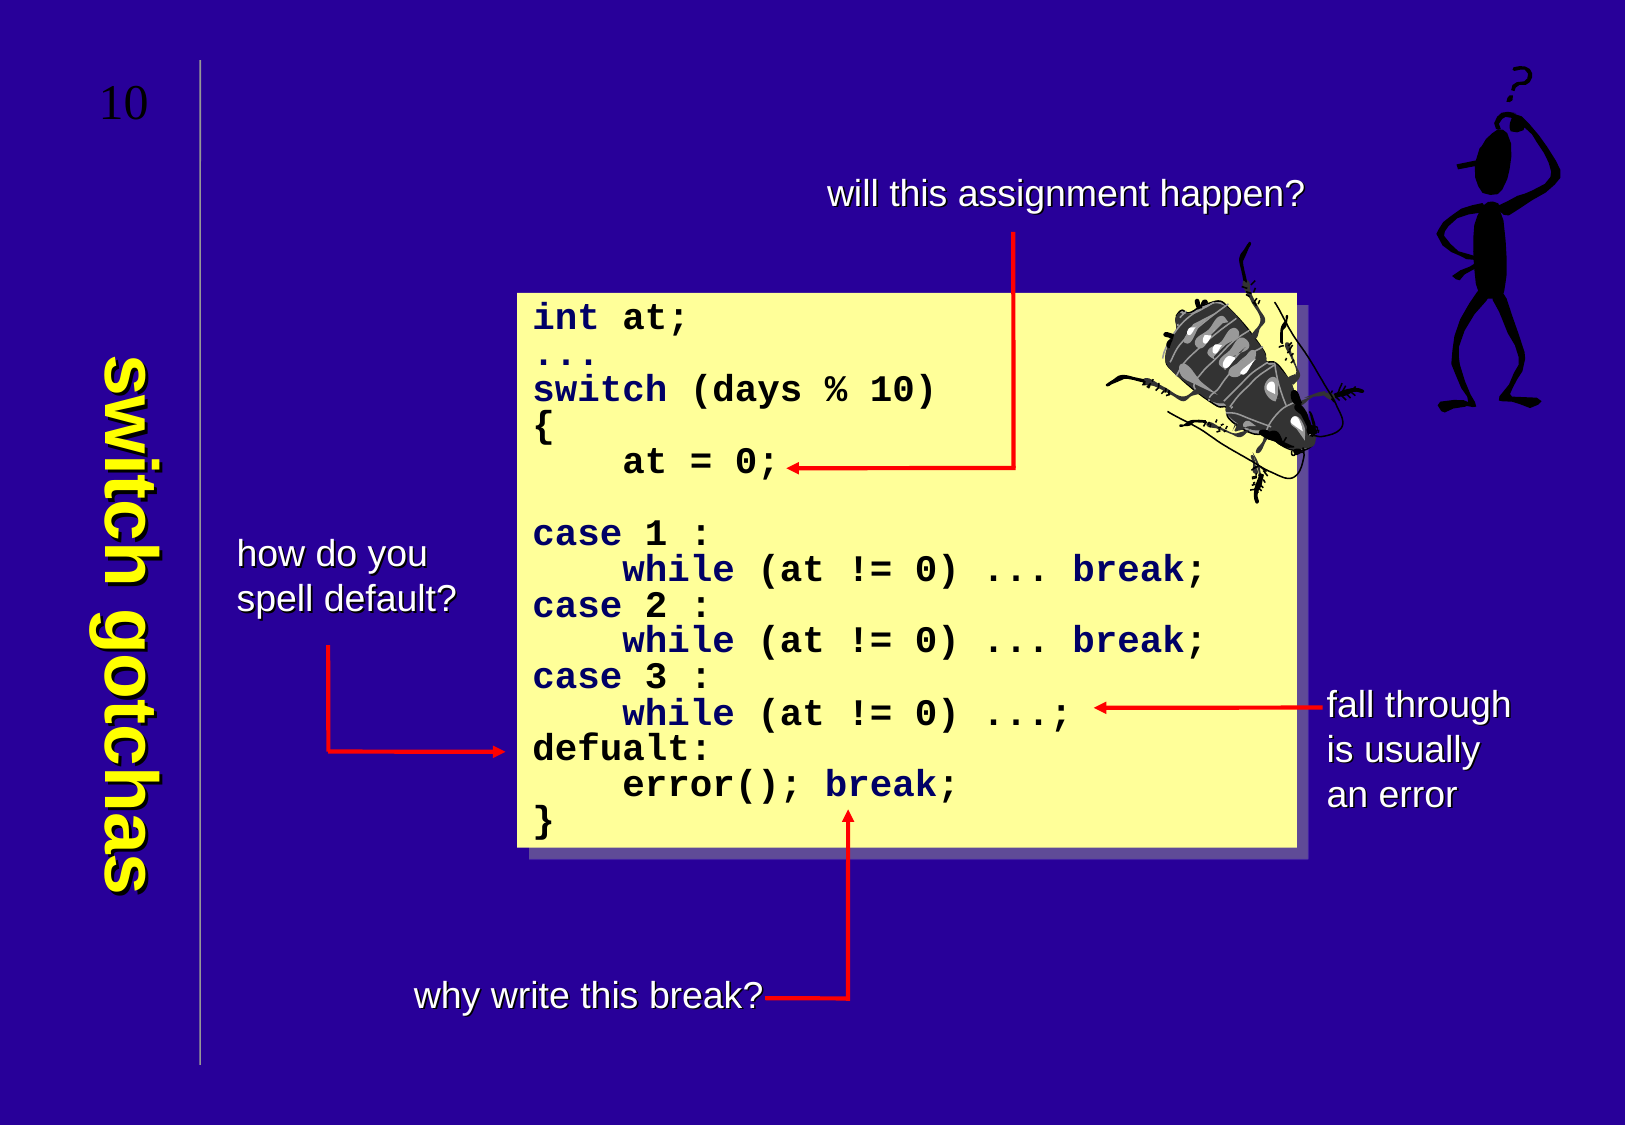

10
will this assignment happen?
# switch gotchas
int at;
...
switch (days % 10)
{
 at = 0;
case 1 :
 while (at != 0) ... break;
case 2 :
 while (at != 0) ... break;
case 3 :
 while (at != 0) ...;
defualt:
 error(); break;
}
how do you
spell default?
fall through
is usually
an error
why write this break?